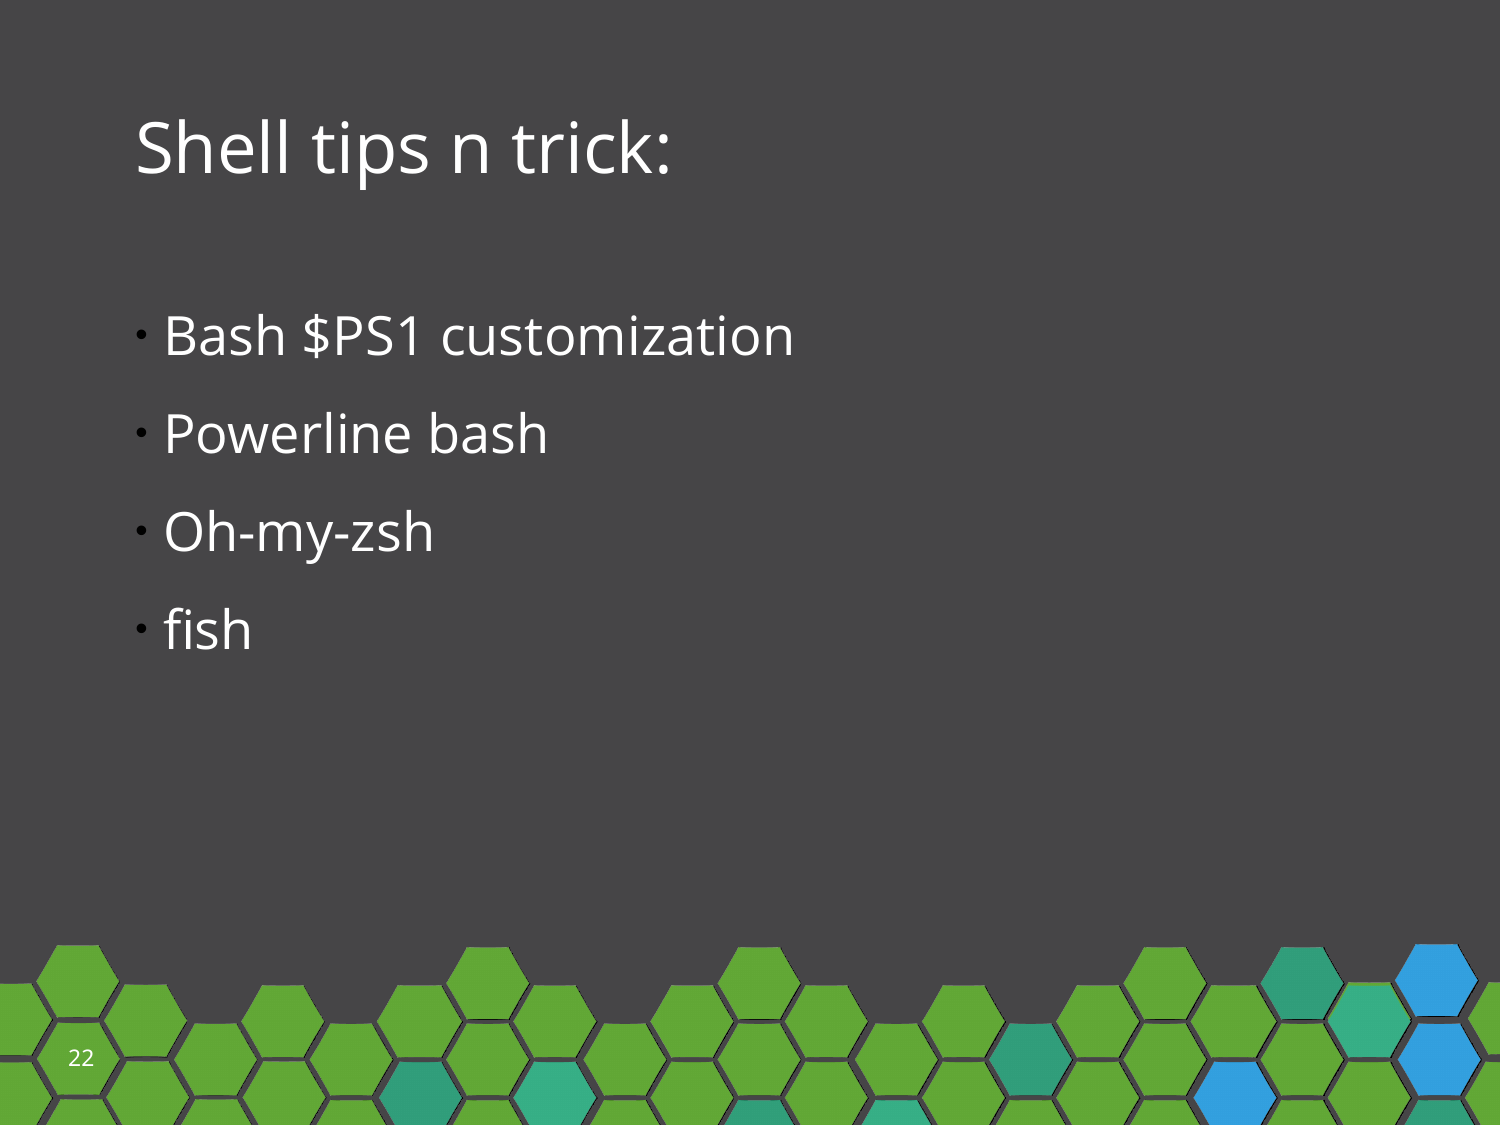

# Shell tips n trick:
Bash $PS1 customization
Powerline bash
Oh-my-zsh
fish